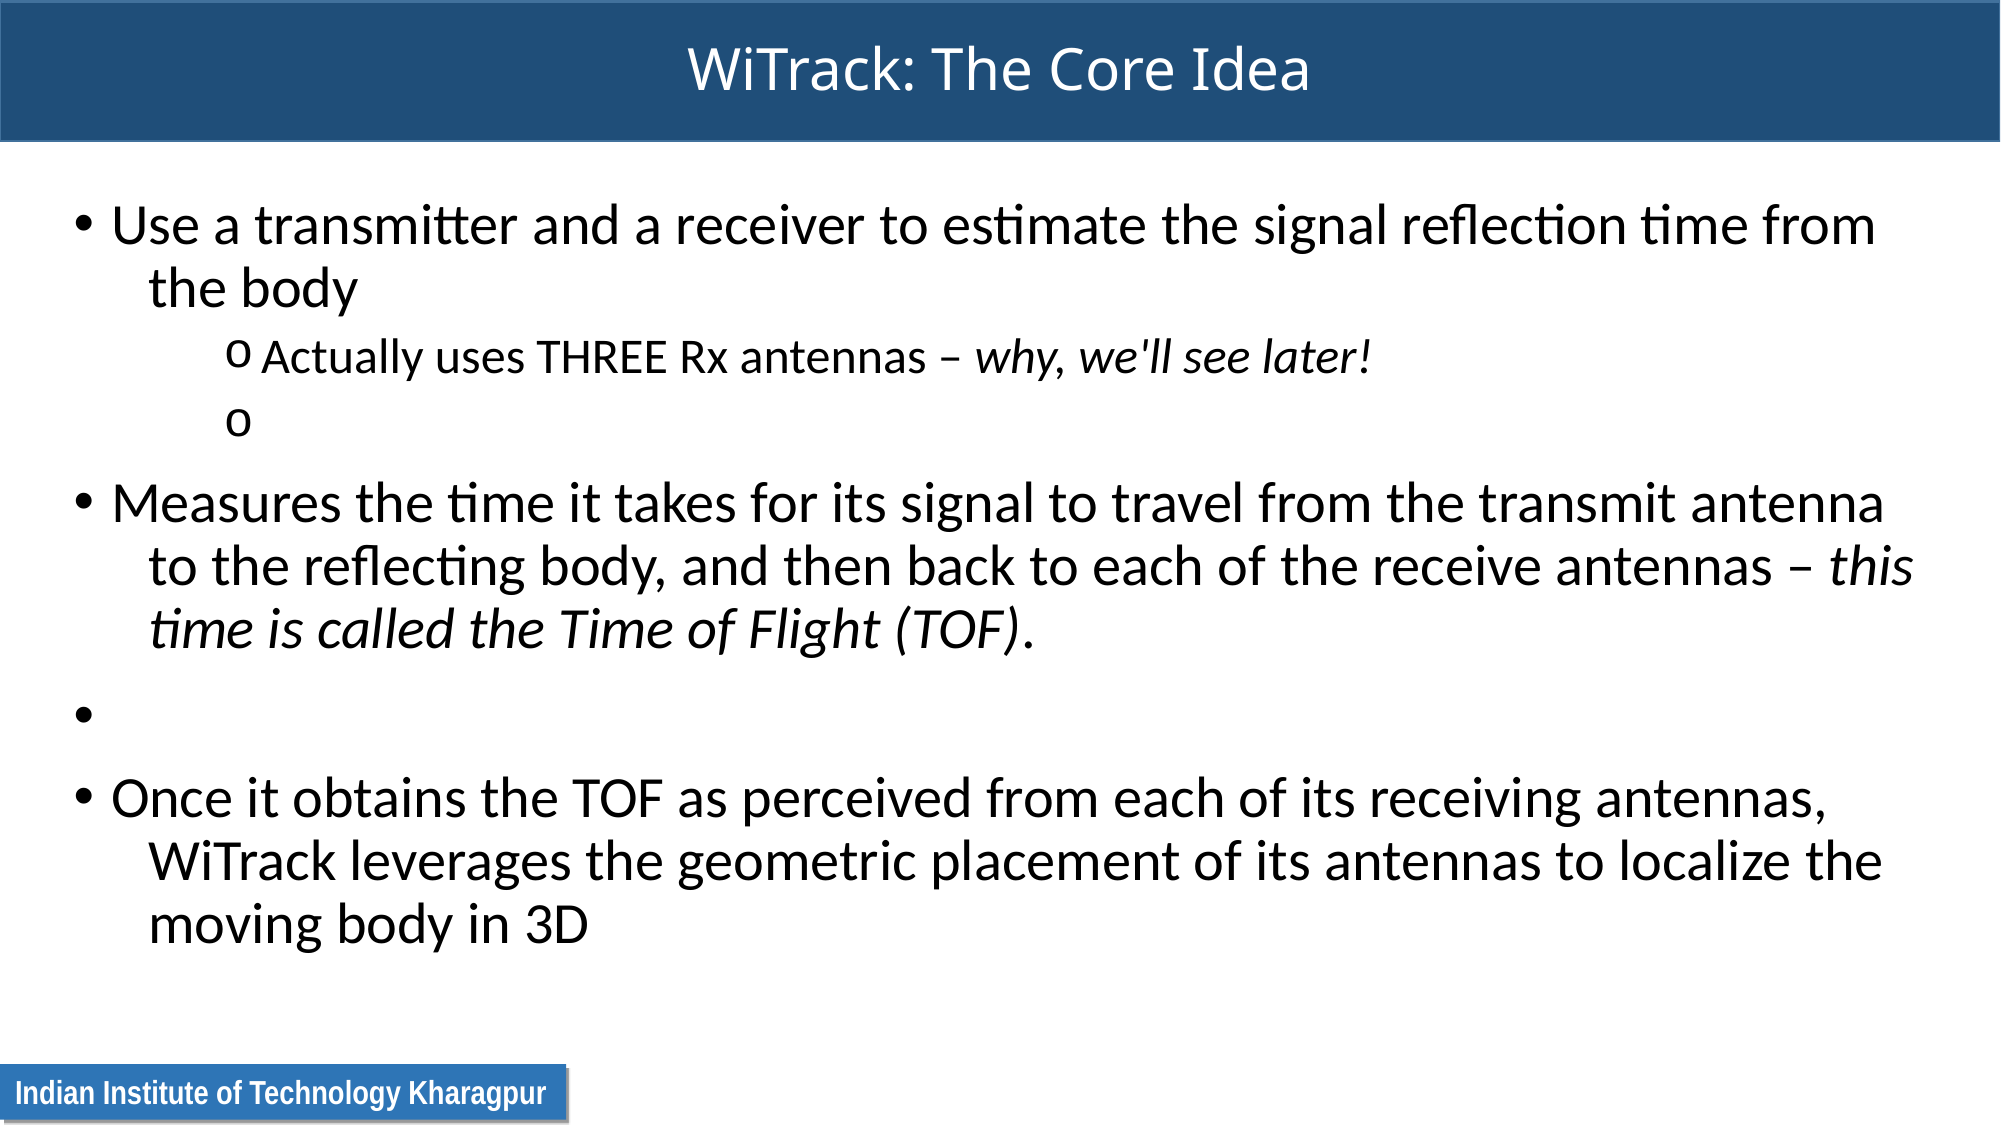

WiTrack: The Core Idea
# Use a transmitter and a receiver to estimate the signal reflection time from the body
Actually uses THREE Rx antennas – why, we'll see later!
Measures the time it takes for its signal to travel from the transmit antenna to the reflecting body, and then back to each of the receive antennas – this time is called the Time of Flight (TOF).
Once it obtains the TOF as perceived from each of its receiving antennas, WiTrack leverages the geometric placement of its antennas to localize the moving body in 3D